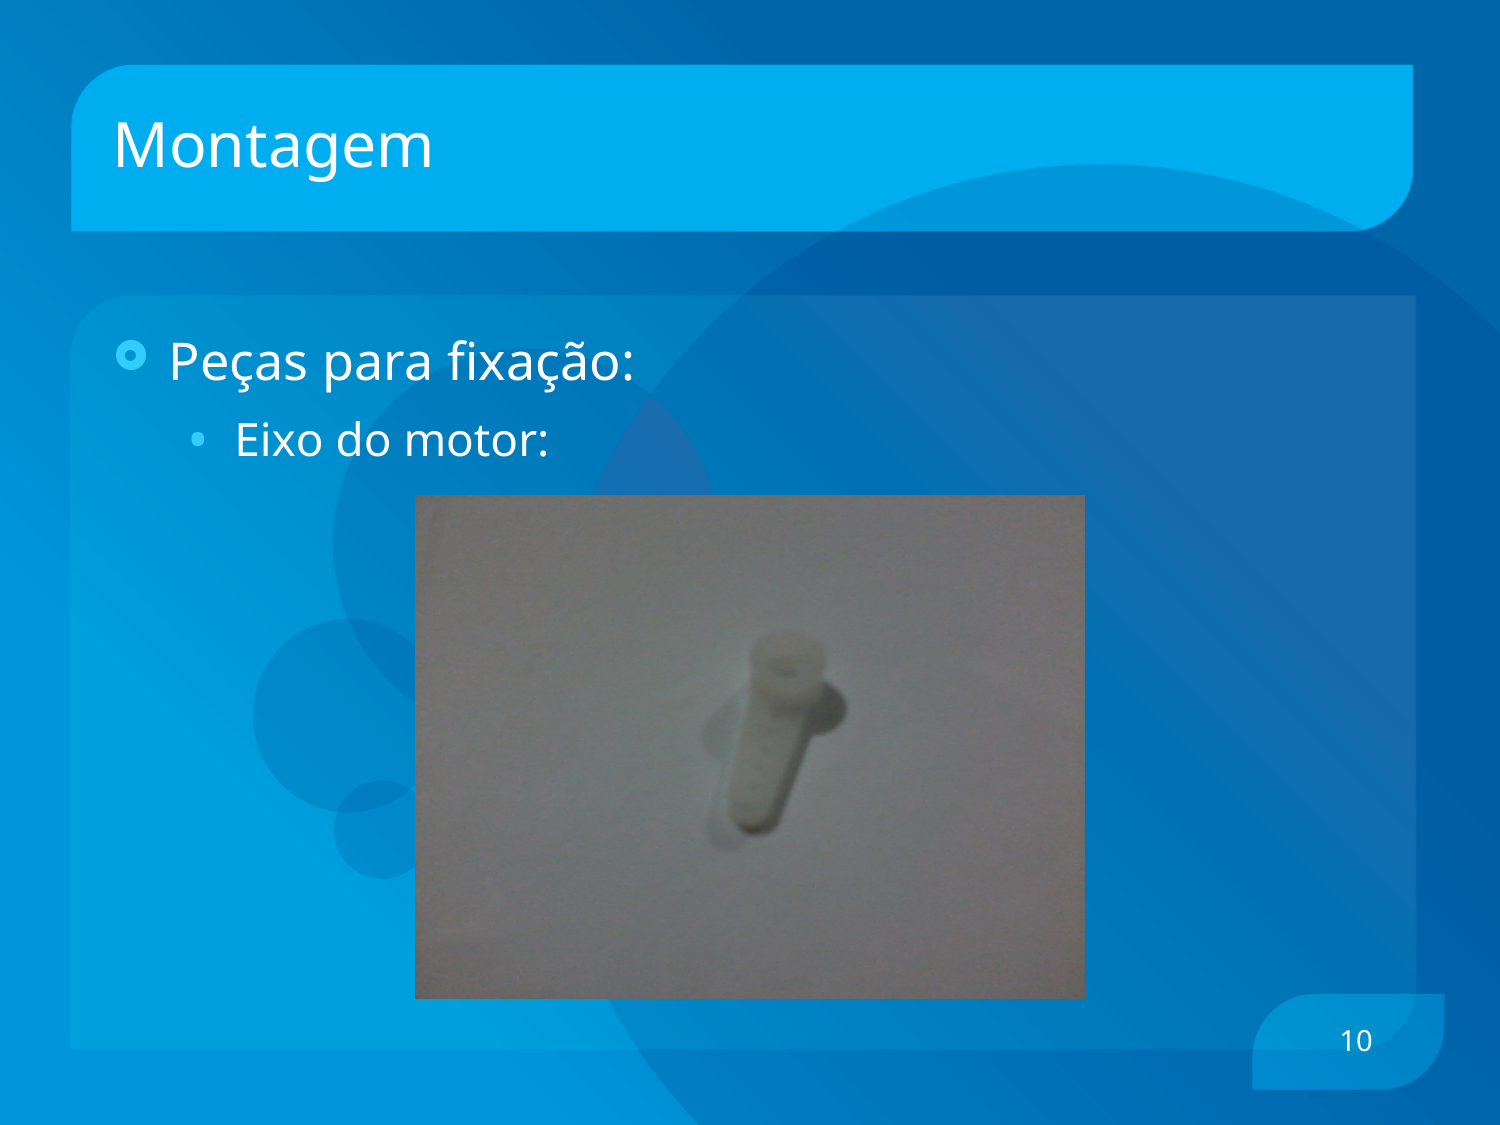

# Montagem
Peças para fixação:
Eixo do motor:
10